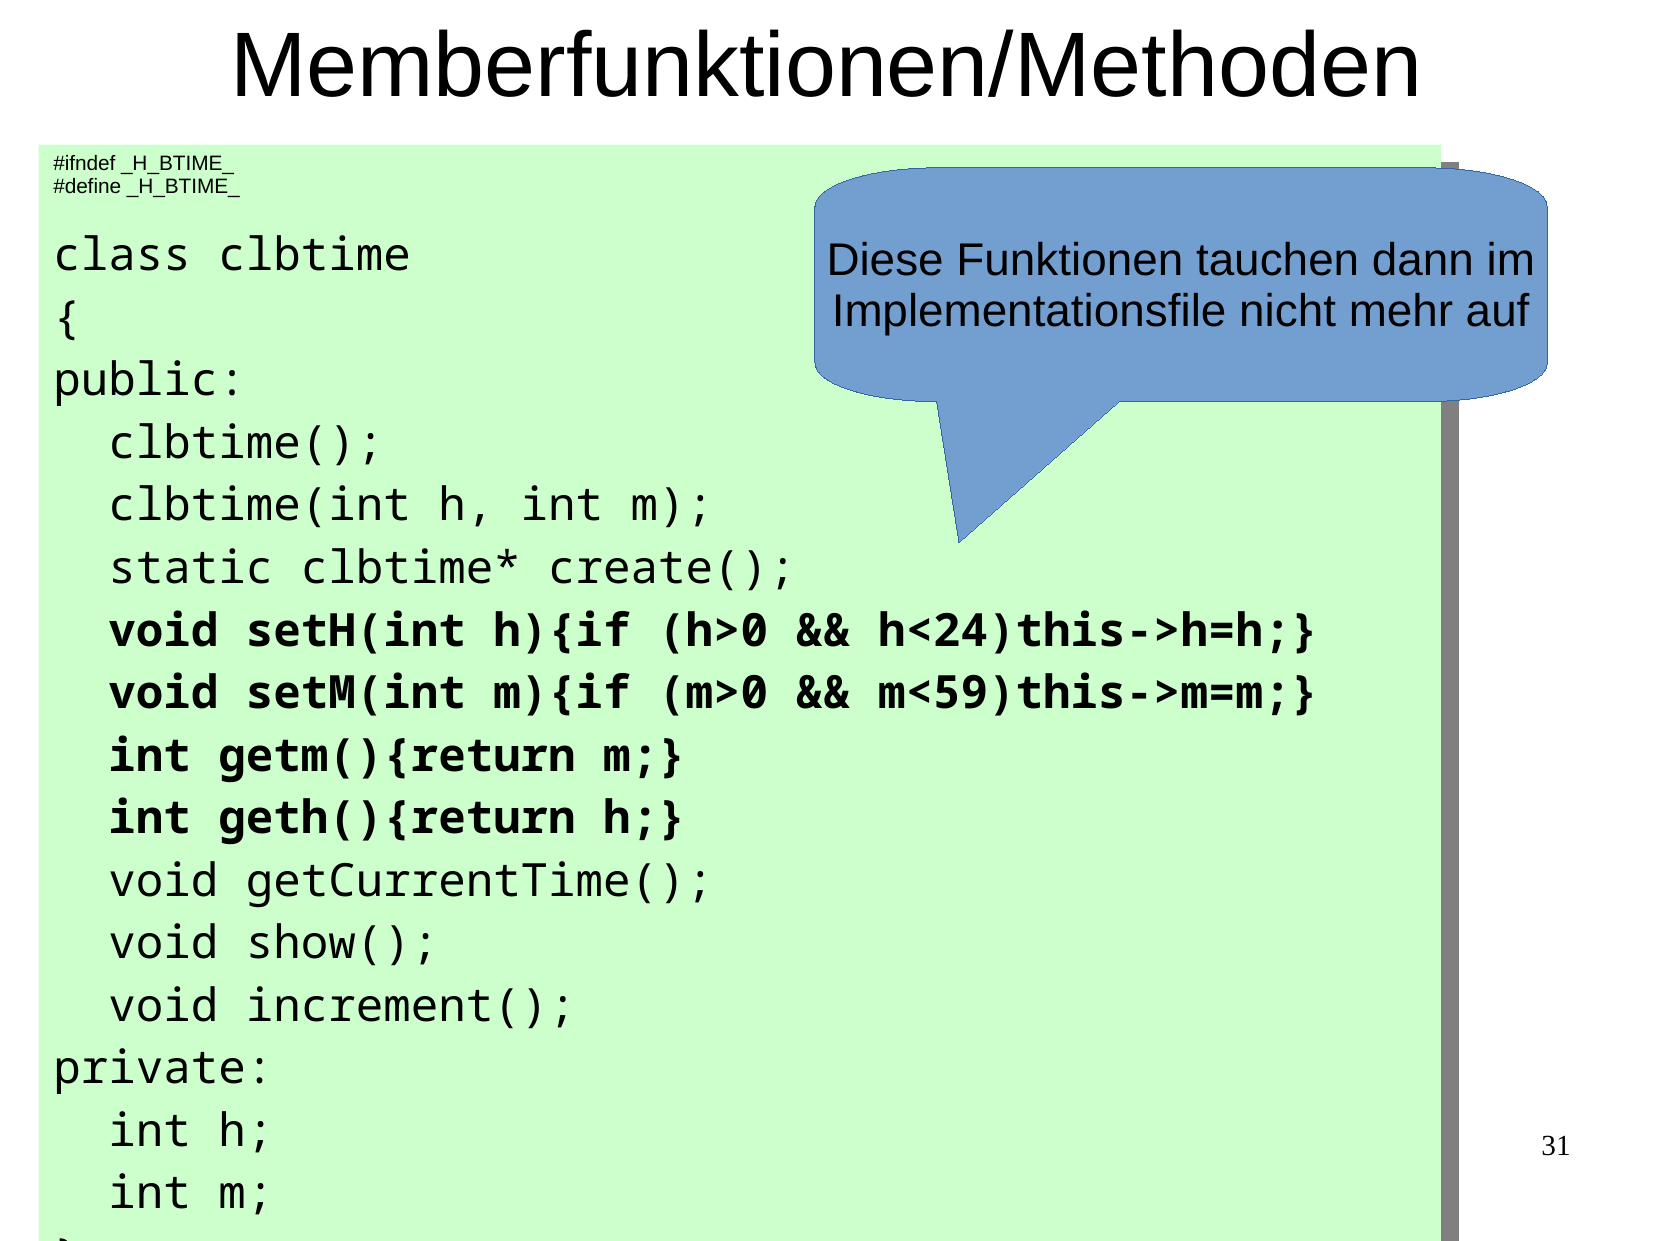

# Memberfunktionen/Methoden
#ifndef _H_BTIME_
#define _H_BTIME_
class clbtime
{
public:
 clbtime();
 clbtime(int h, int m);
 static clbtime* create();
 void setH(int h){if (h>0 && h<24)this->h=h;}
 void setM(int m){if (m>0 && m<59)this->m=m;}
 int getm(){return m;}
 int geth(){return h;}
 void getCurrentTime();
 void show();
 void increment();
private:
 int h;
 int m;
};
#endif
Diese Funktionen tauchen dann im
Implementationsfile nicht mehr auf
31